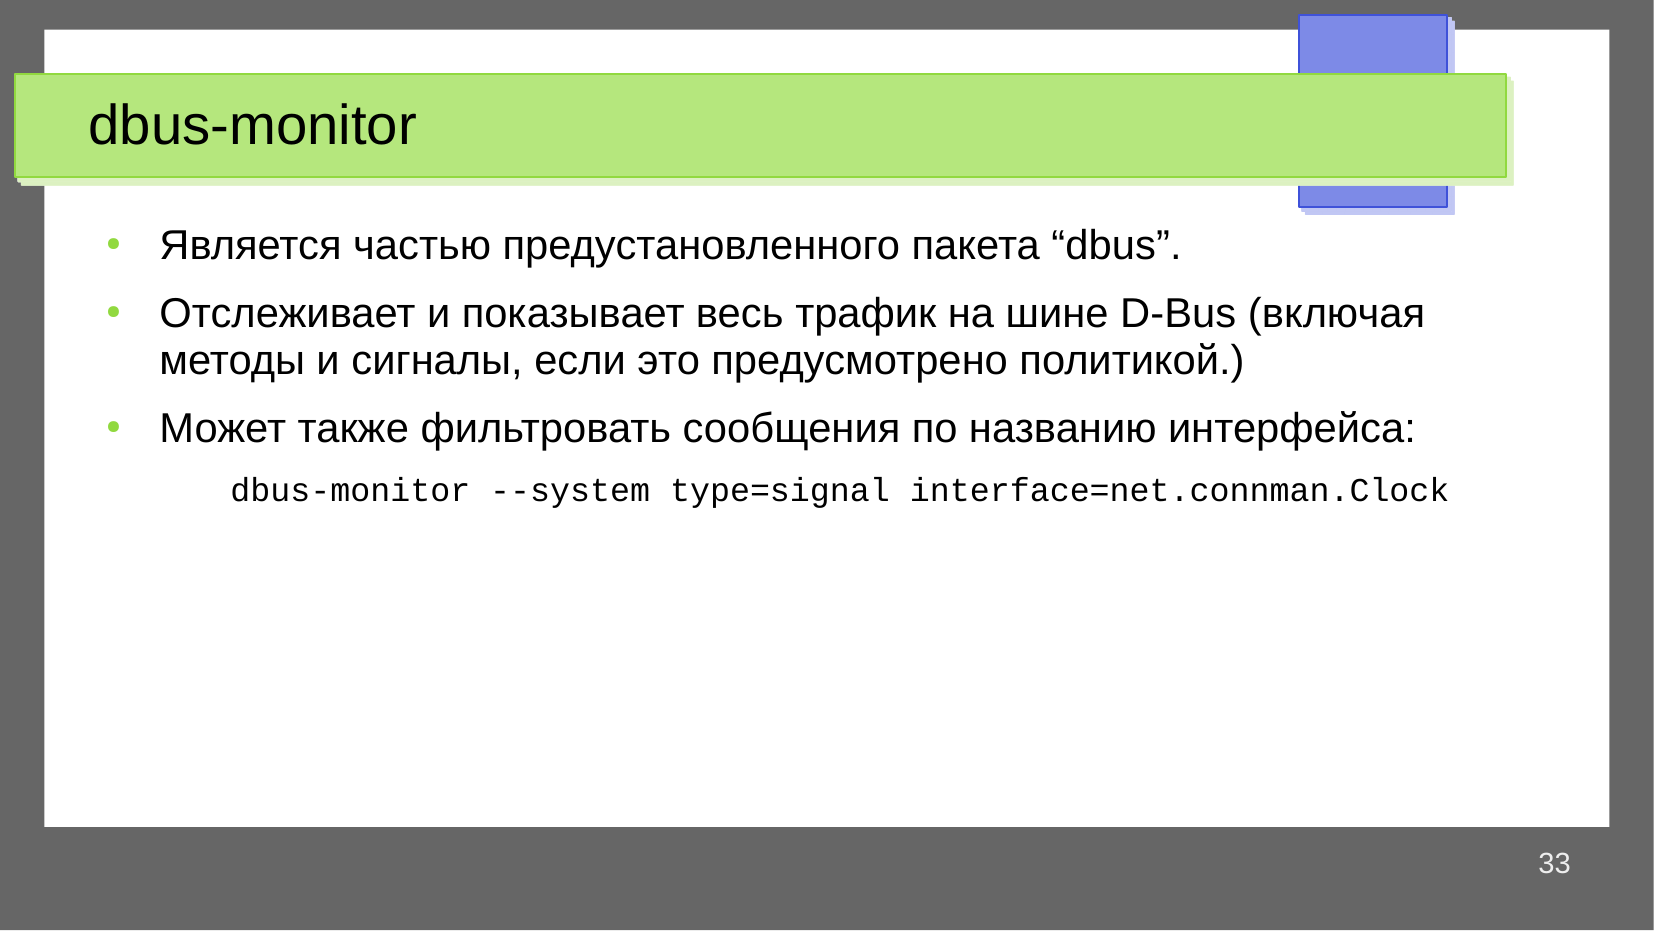

# dbus-monitor
Является частью предустановленного пакета “dbus”.
Отслеживает и показывает весь трафик на шине D-Bus (включая методы и сигналы, если это предусмотрено политикой.)
Может также фильтровать сообщения по названию интерфейса:
dbus-monitor --system type=signal interface=net.connman.Clock
33